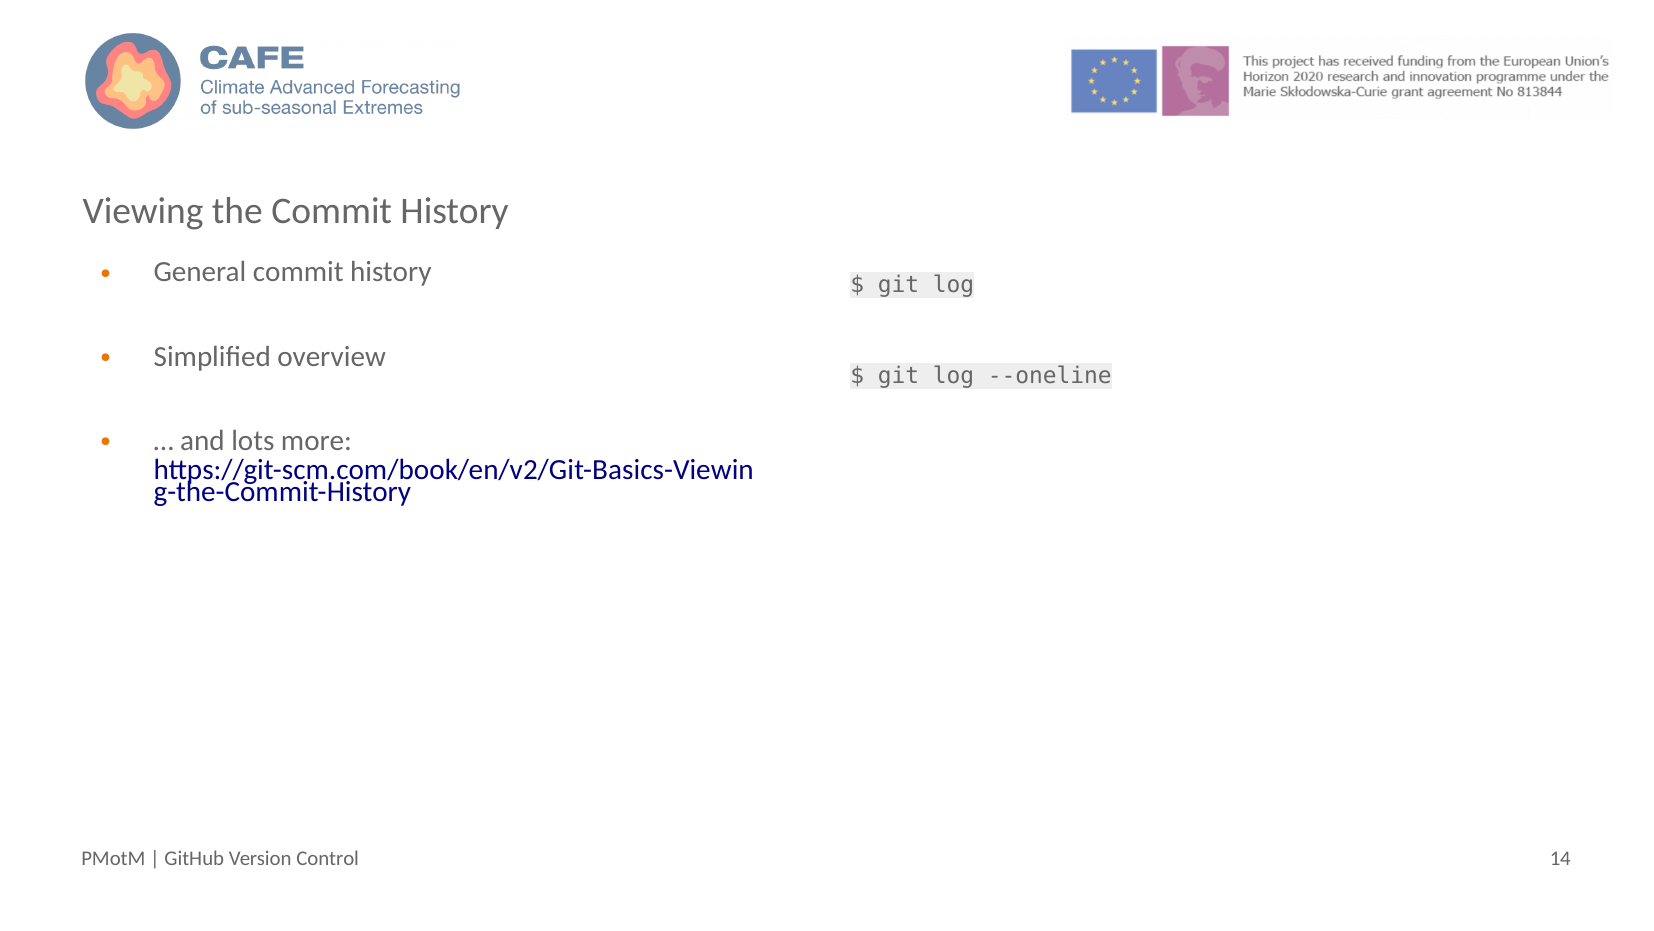

# Viewing the Commit History
General commit history
Simplified overview
… and lots more: https://git-scm.com/book/en/v2/Git-Basics-Viewing-the-Commit-History
$ git log
$ git log --oneline
PMotM | GitHub Version Control
14